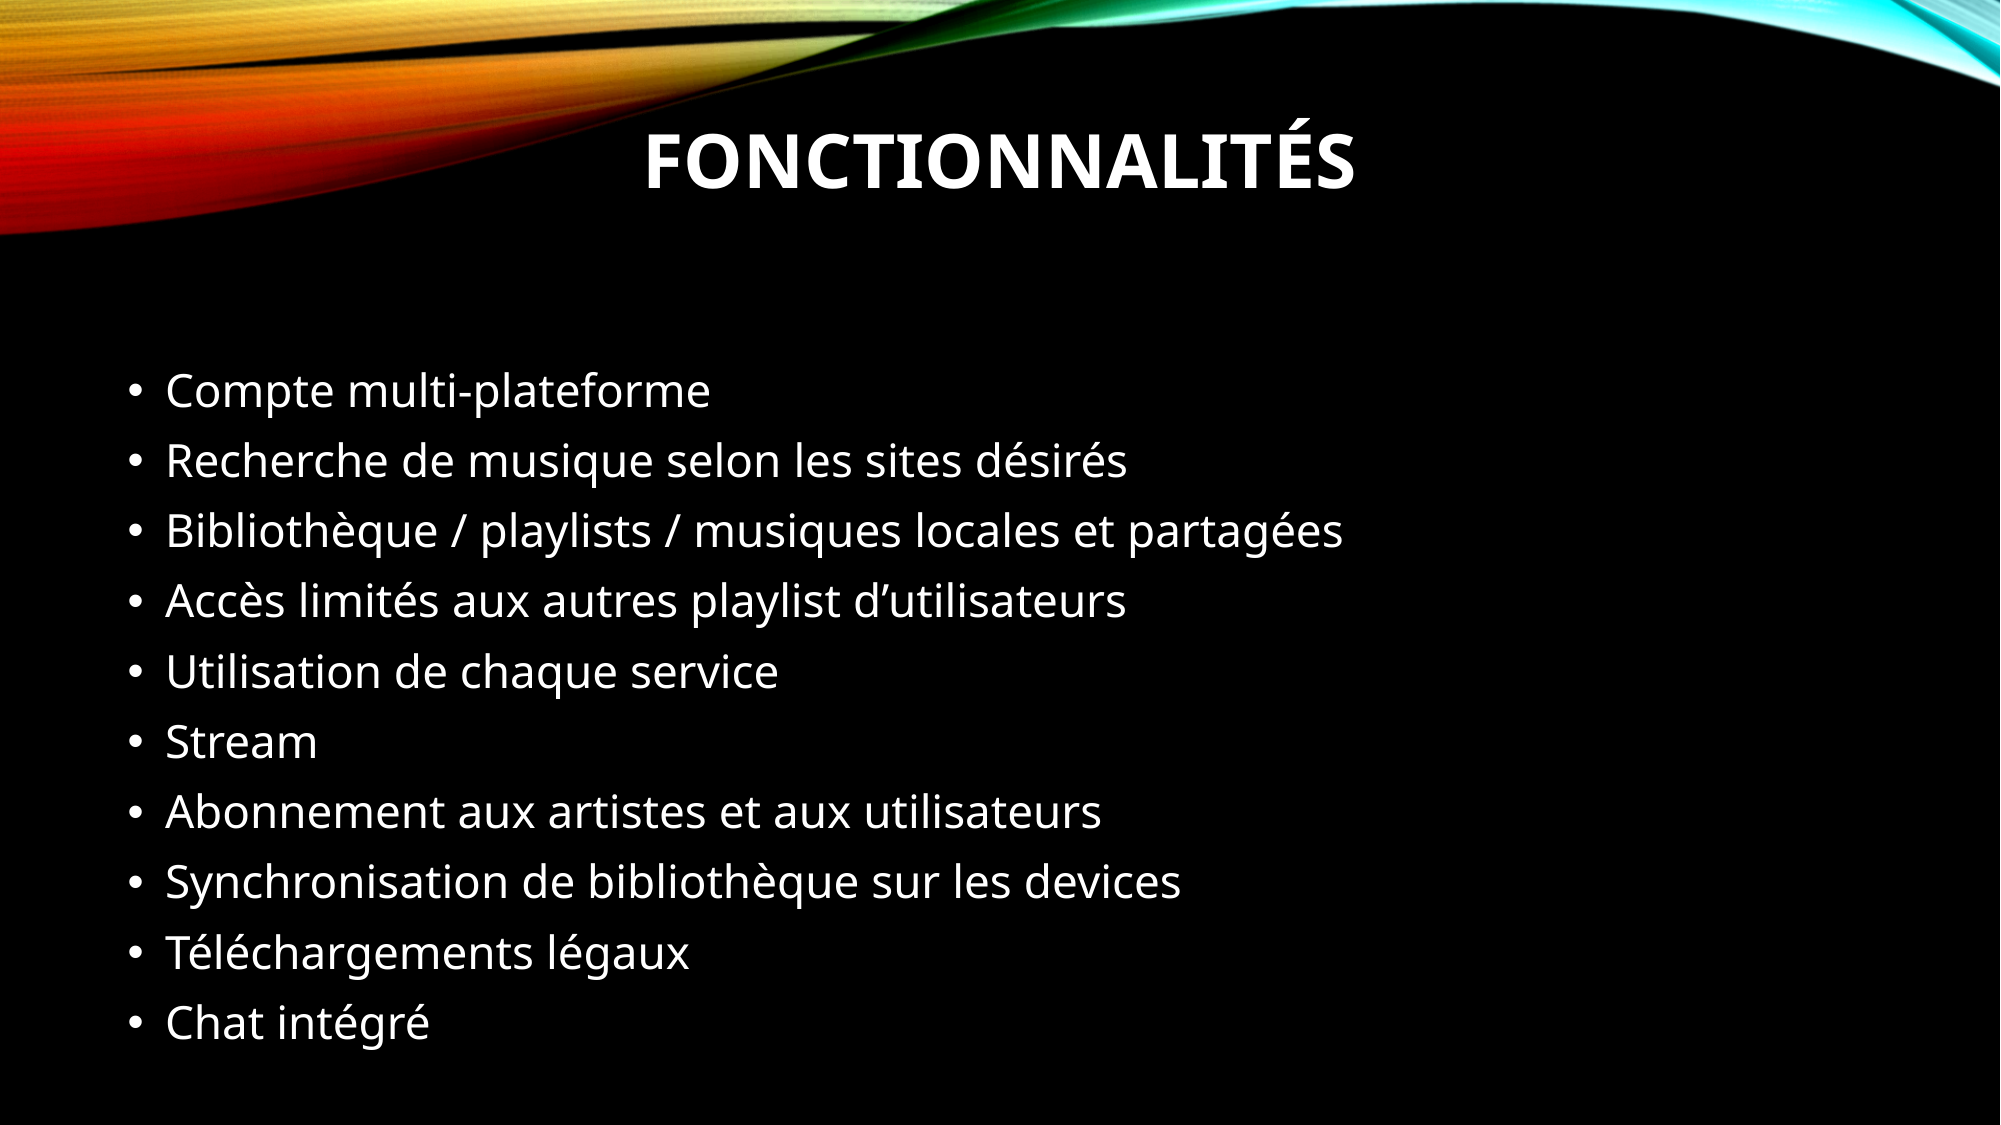

# Fonctionnalités
Compte multi-plateforme
Recherche de musique selon les sites désirés
Bibliothèque / playlists / musiques locales et partagées
Accès limités aux autres playlist d’utilisateurs
Utilisation de chaque service
Stream
Abonnement aux artistes et aux utilisateurs
Synchronisation de bibliothèque sur les devices
Téléchargements légaux
Chat intégré